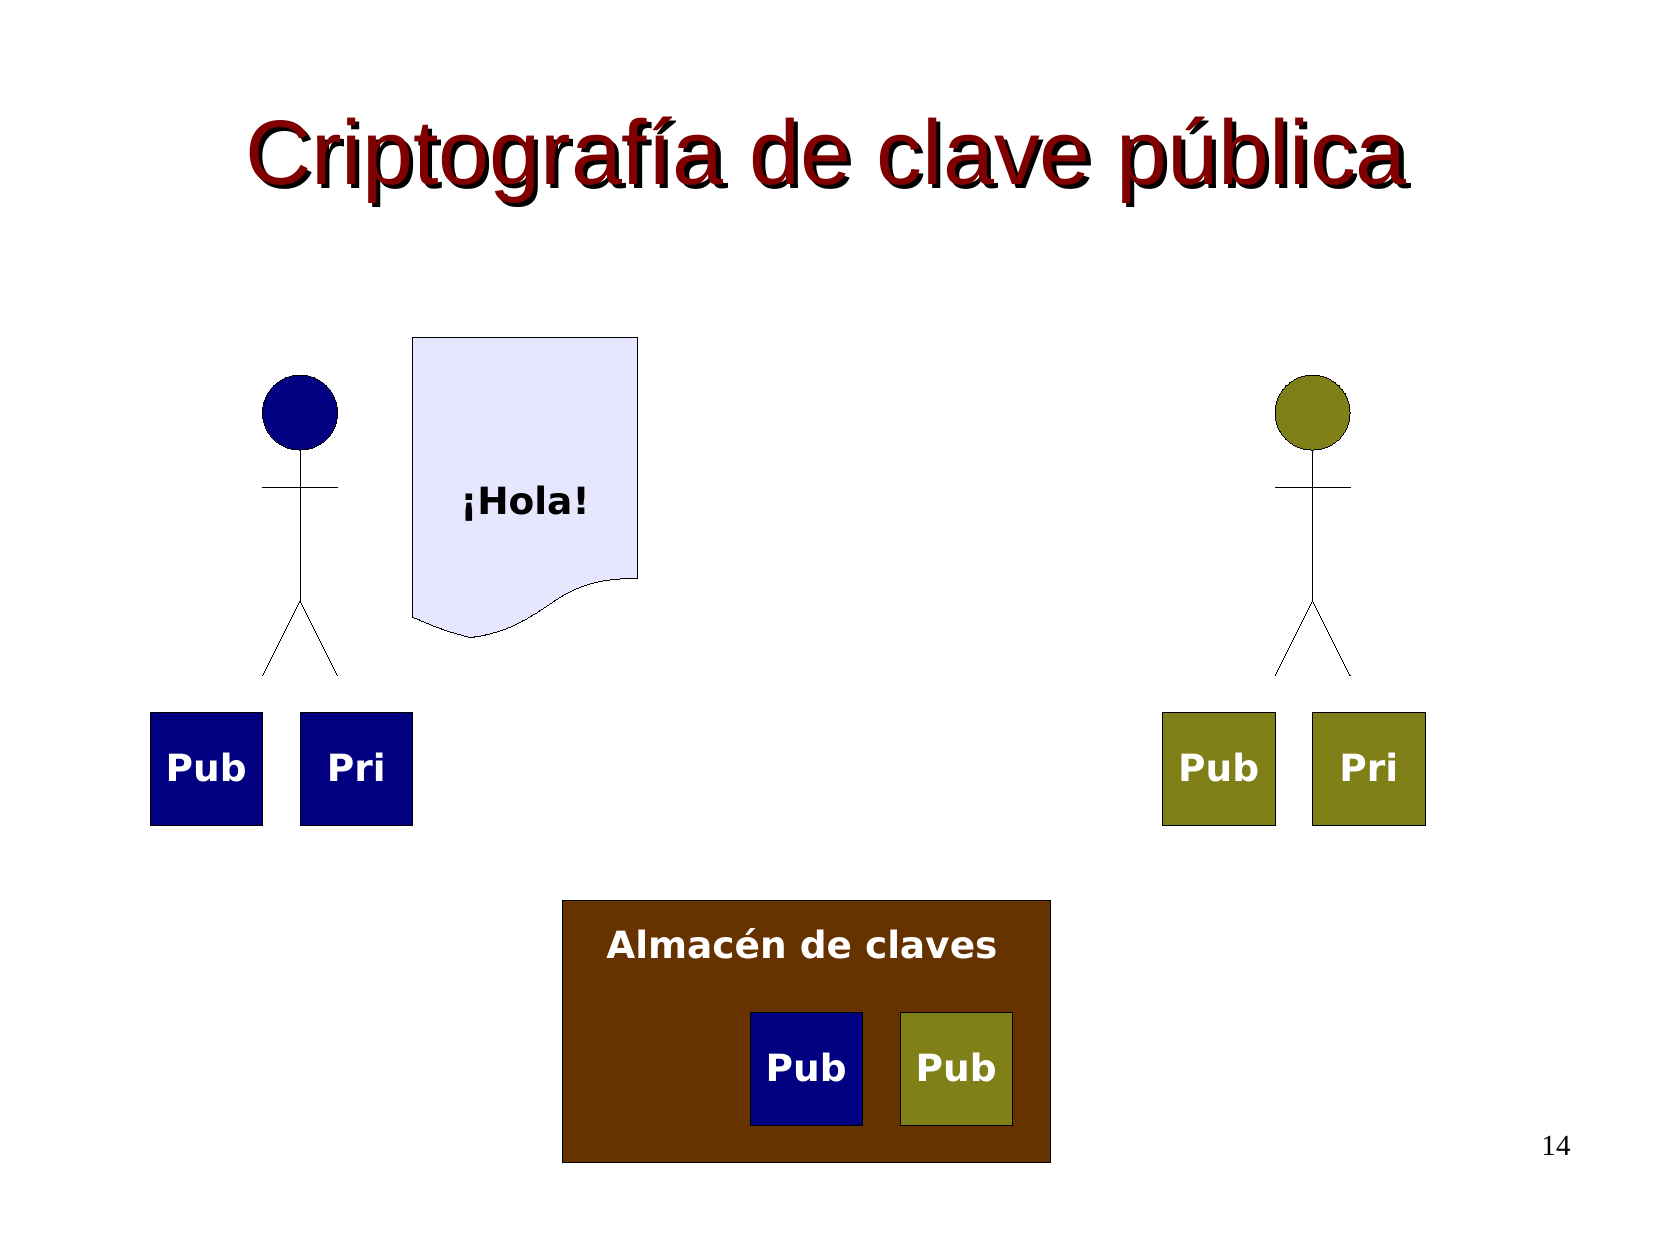

# Criptografía de clave pública
¡Hola!
Pub
Pri
Pub
Pri
Almacén de claves
Pub
Pub
14